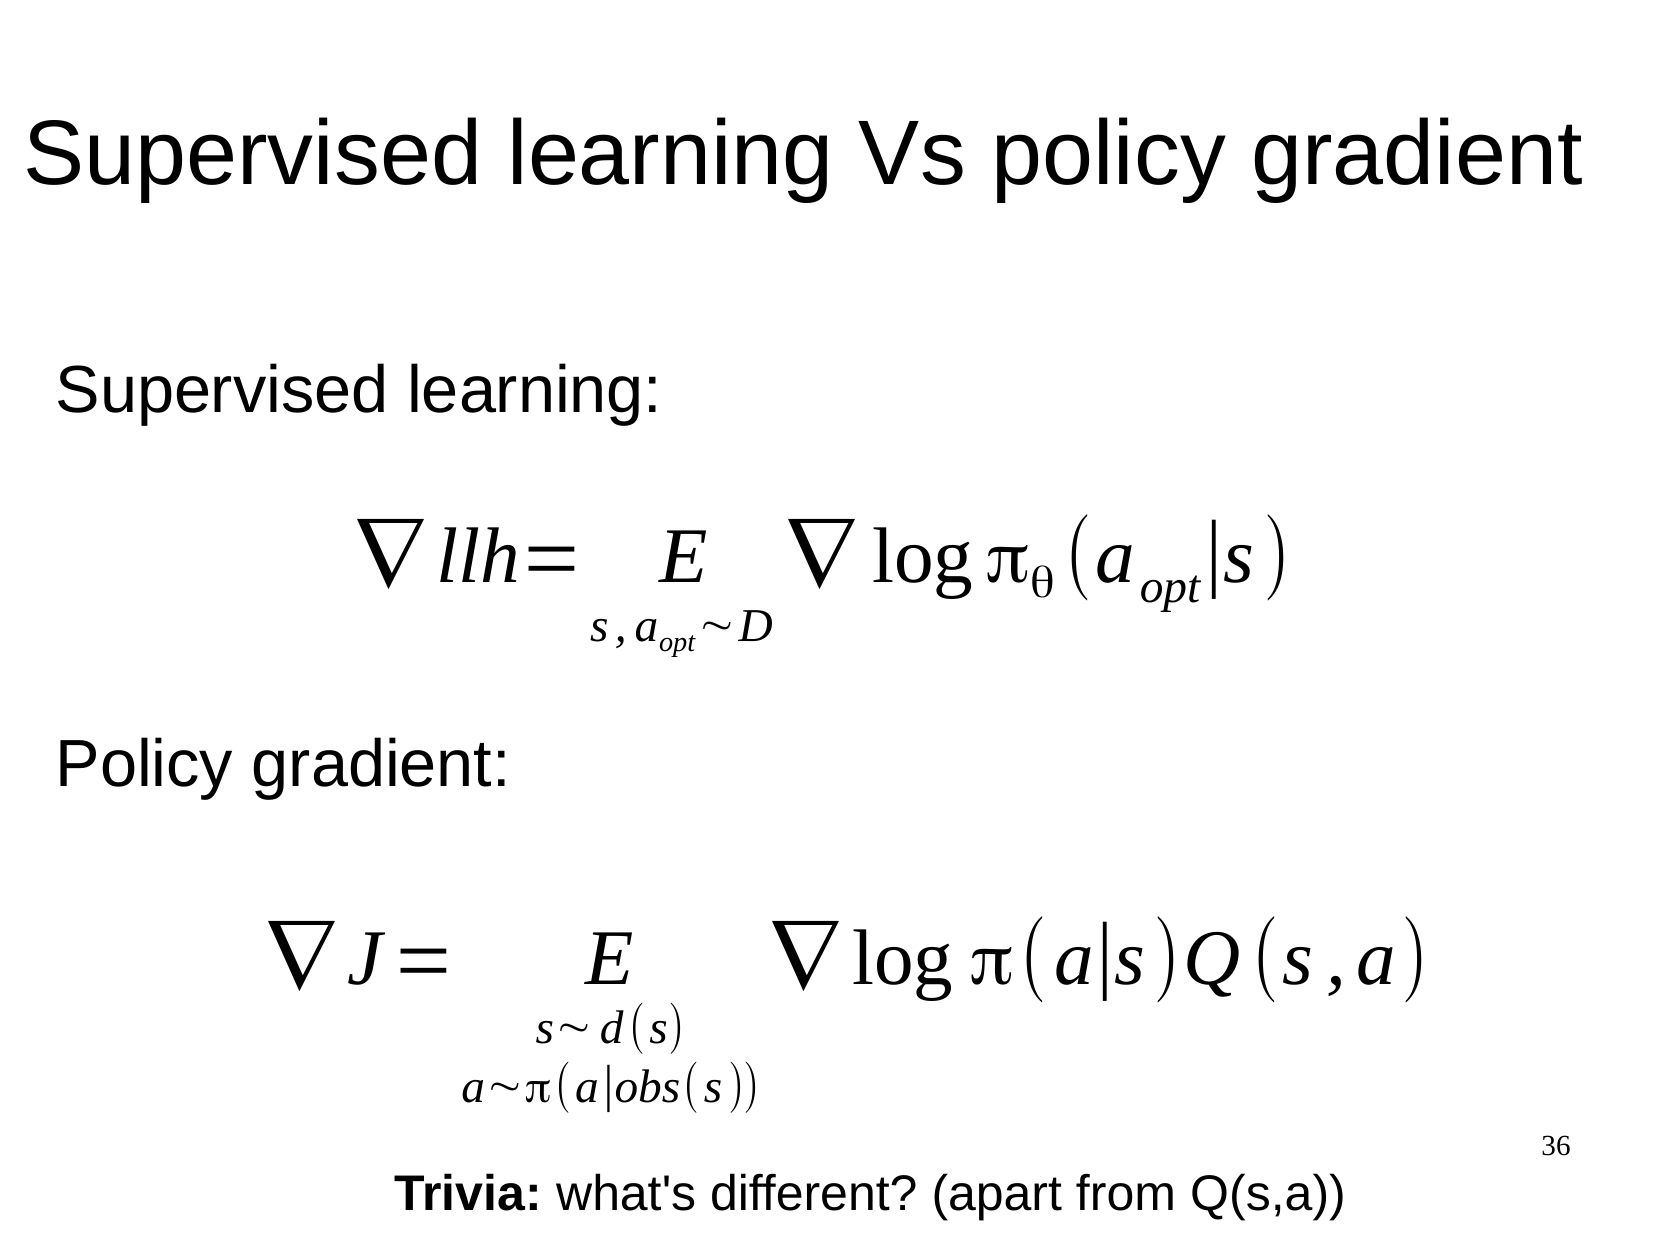

# Supervised learning Vs policy gradient
Supervised learning:
Policy gradient:
36
Trivia: what's different? (apart from Q(s,a))